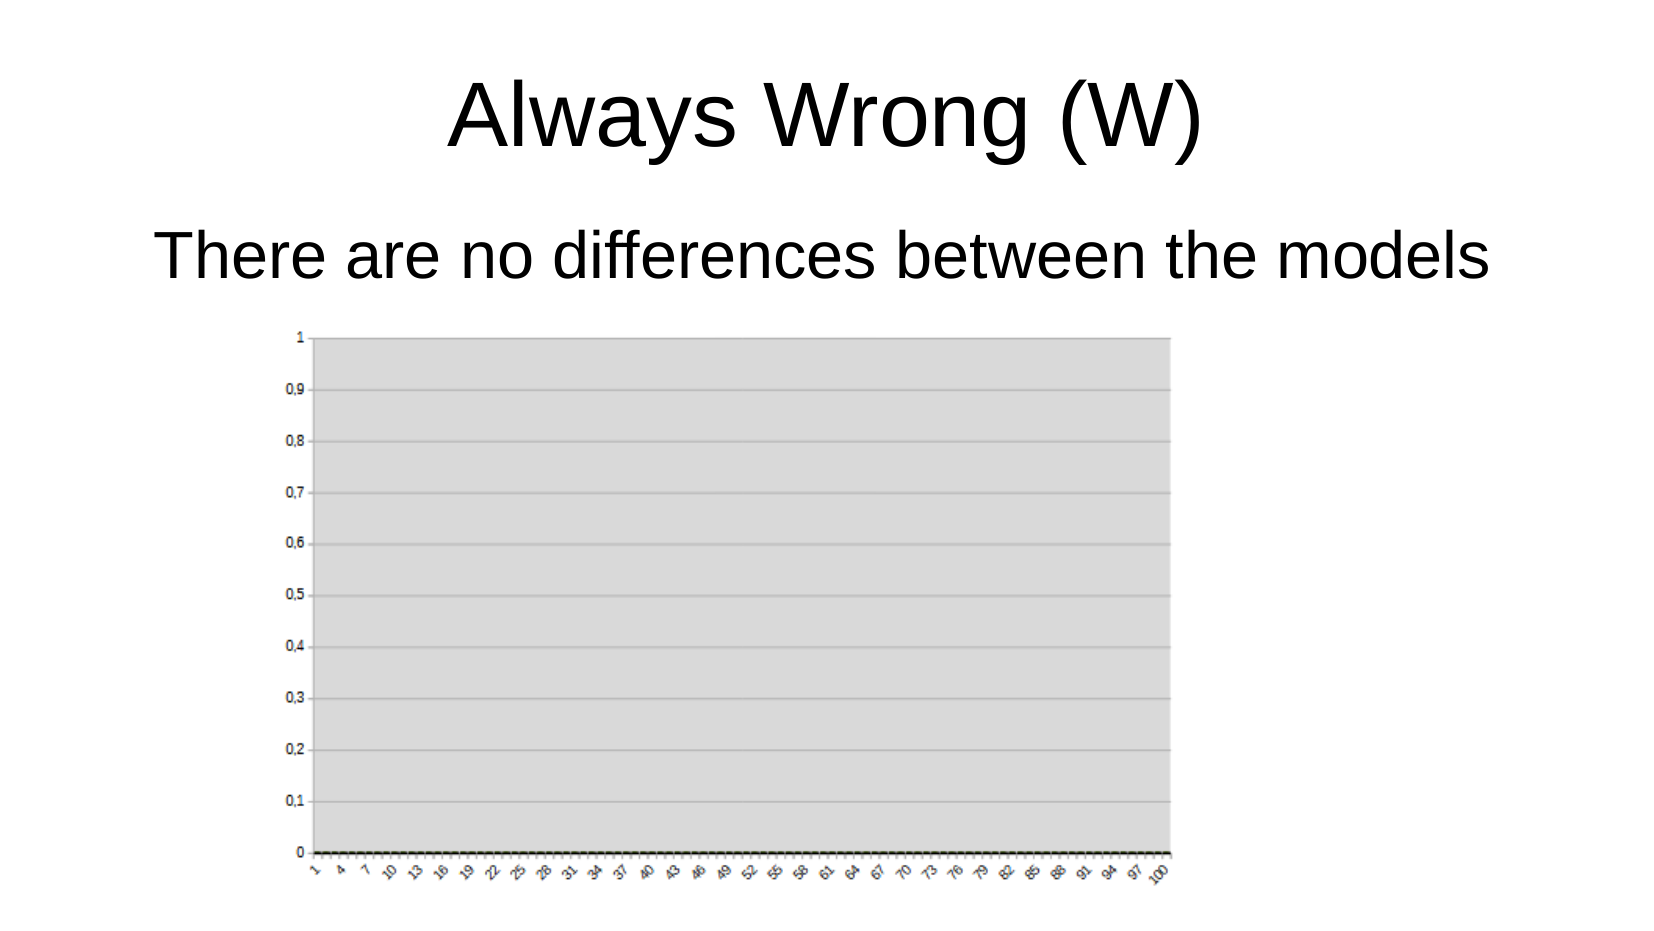

# Always Wrong (W)
There are no differences between the models